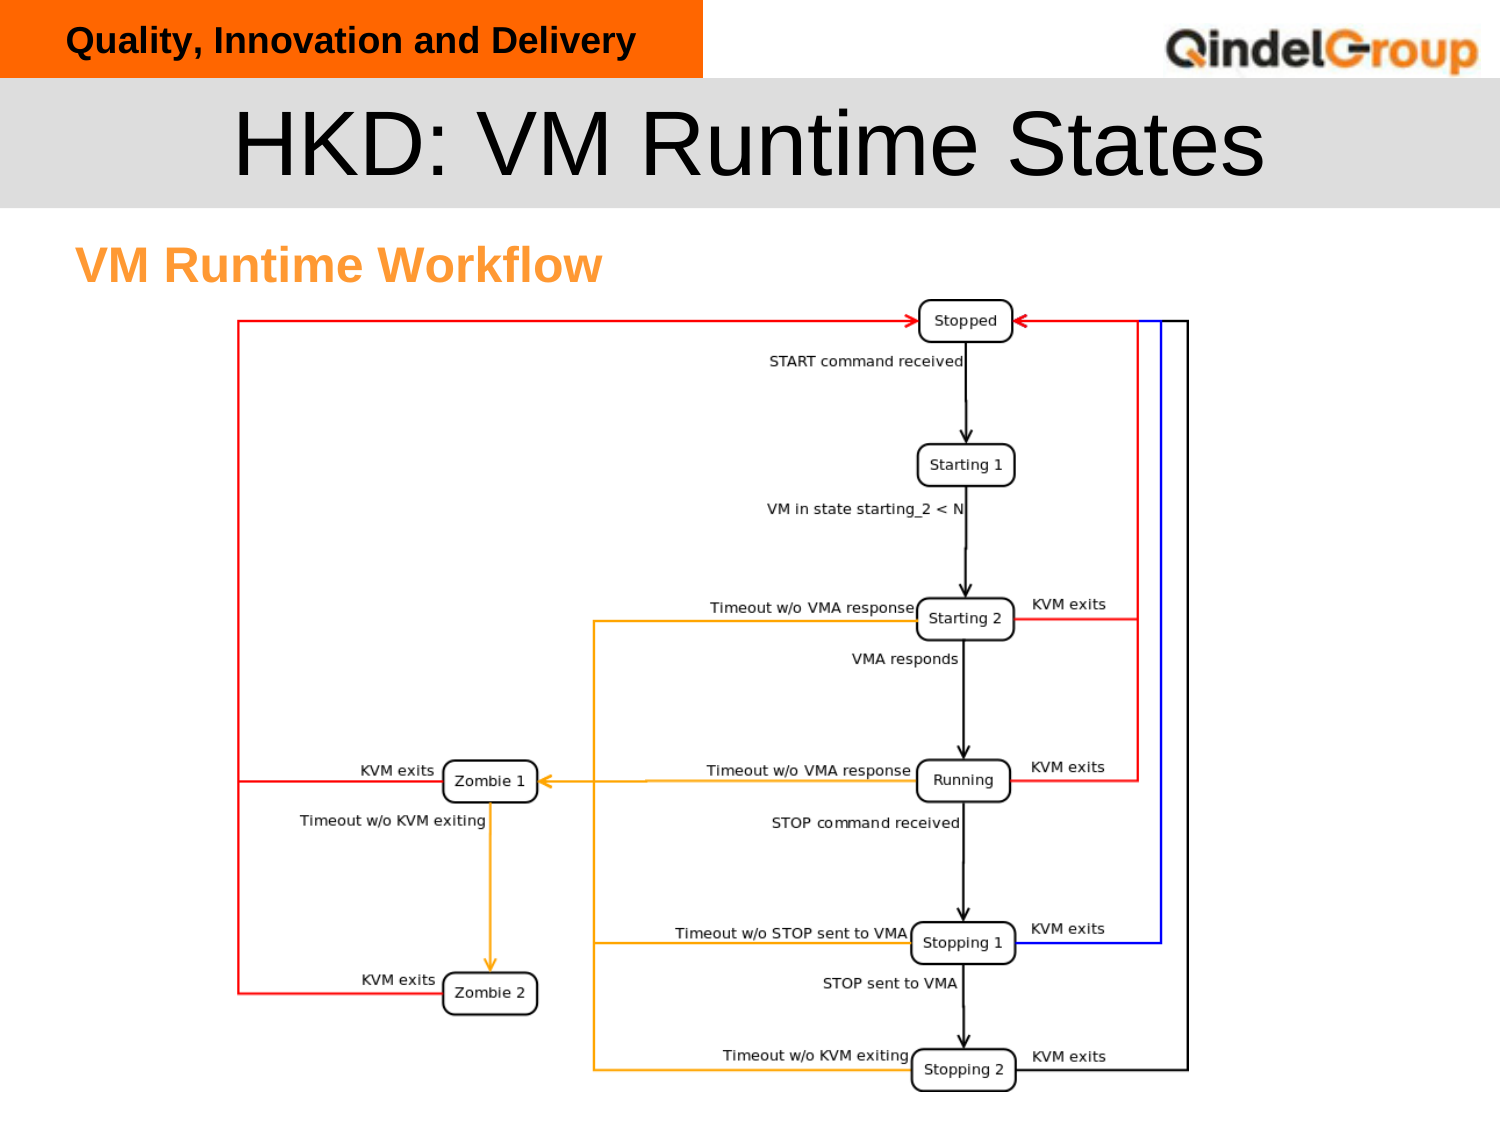

# HKD: VM Runtime States
VM Runtime Workflow